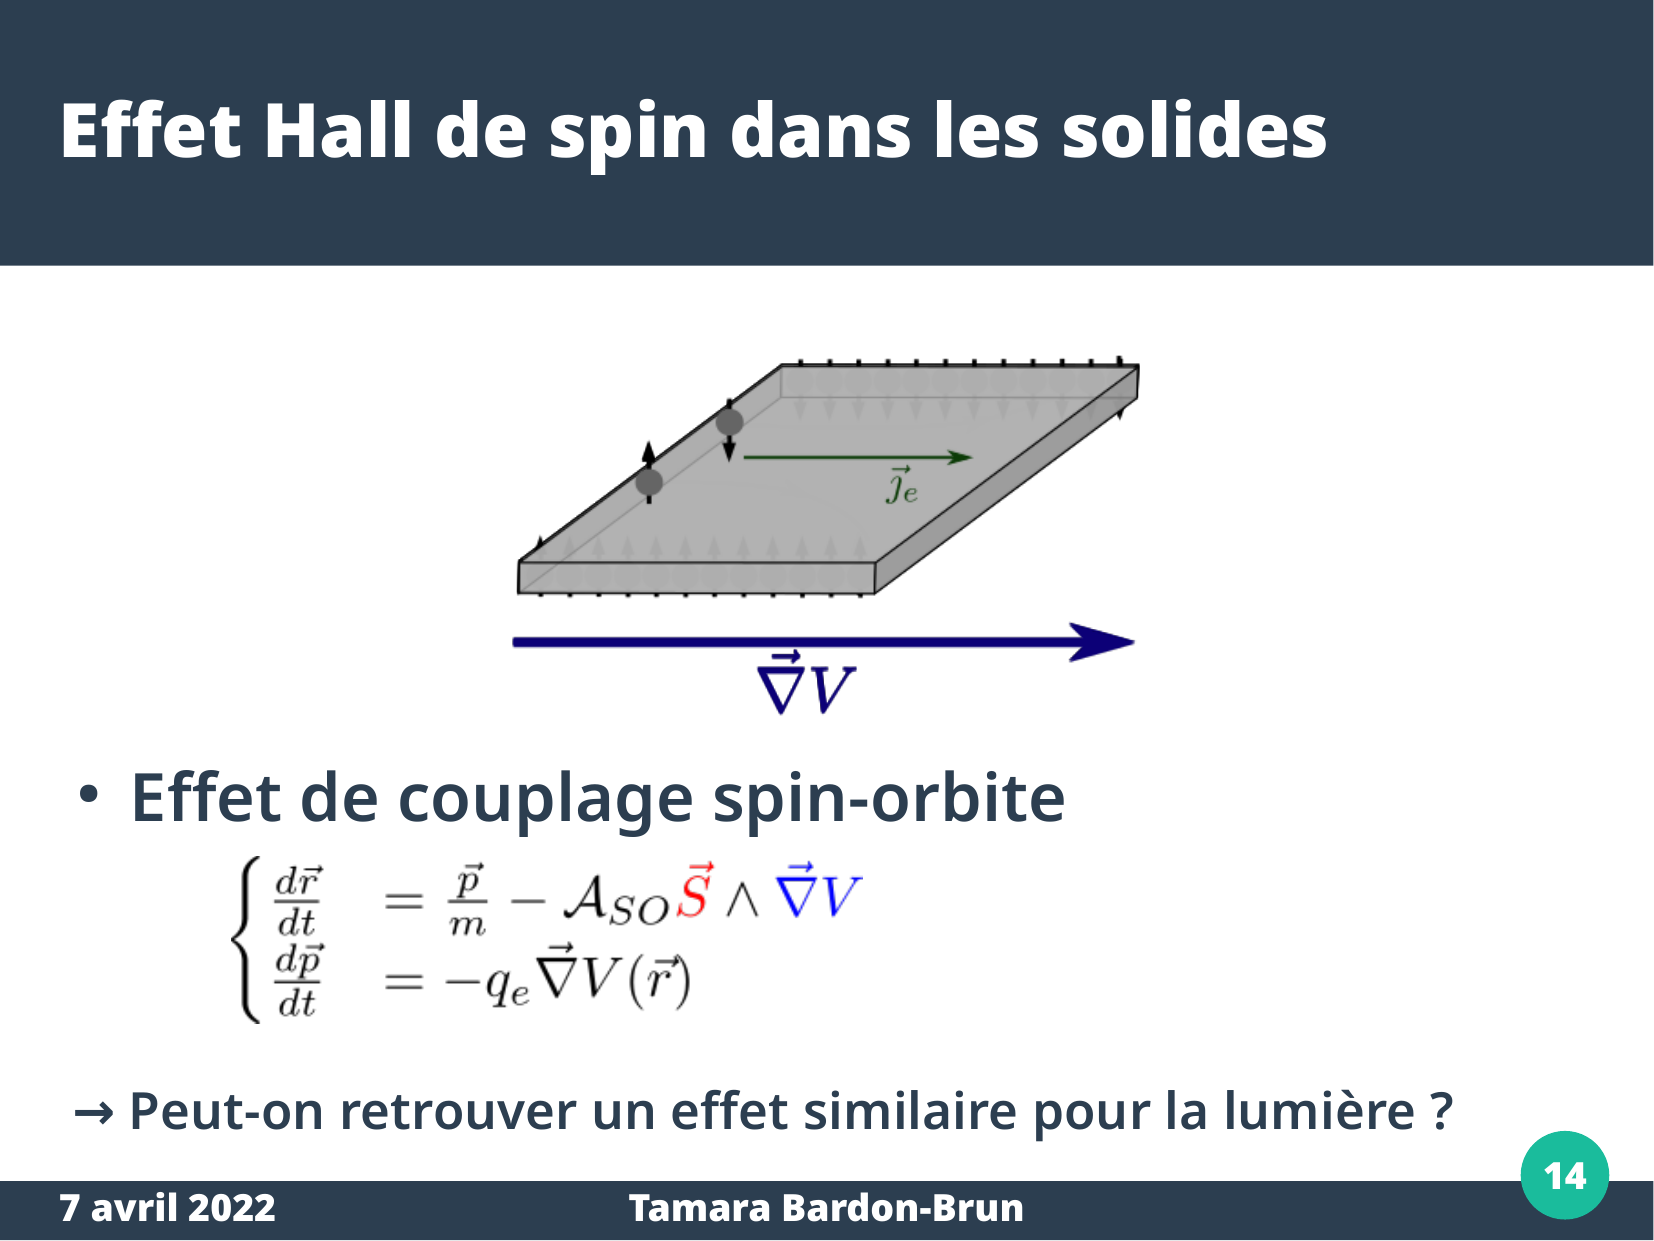

# Effet Hall de spin dans les solides
Effet de couplage spin-orbite
→ Peut-on retrouver un effet similaire pour la lumière ?
14
7 avril 2022
Tamara Bardon-Brun